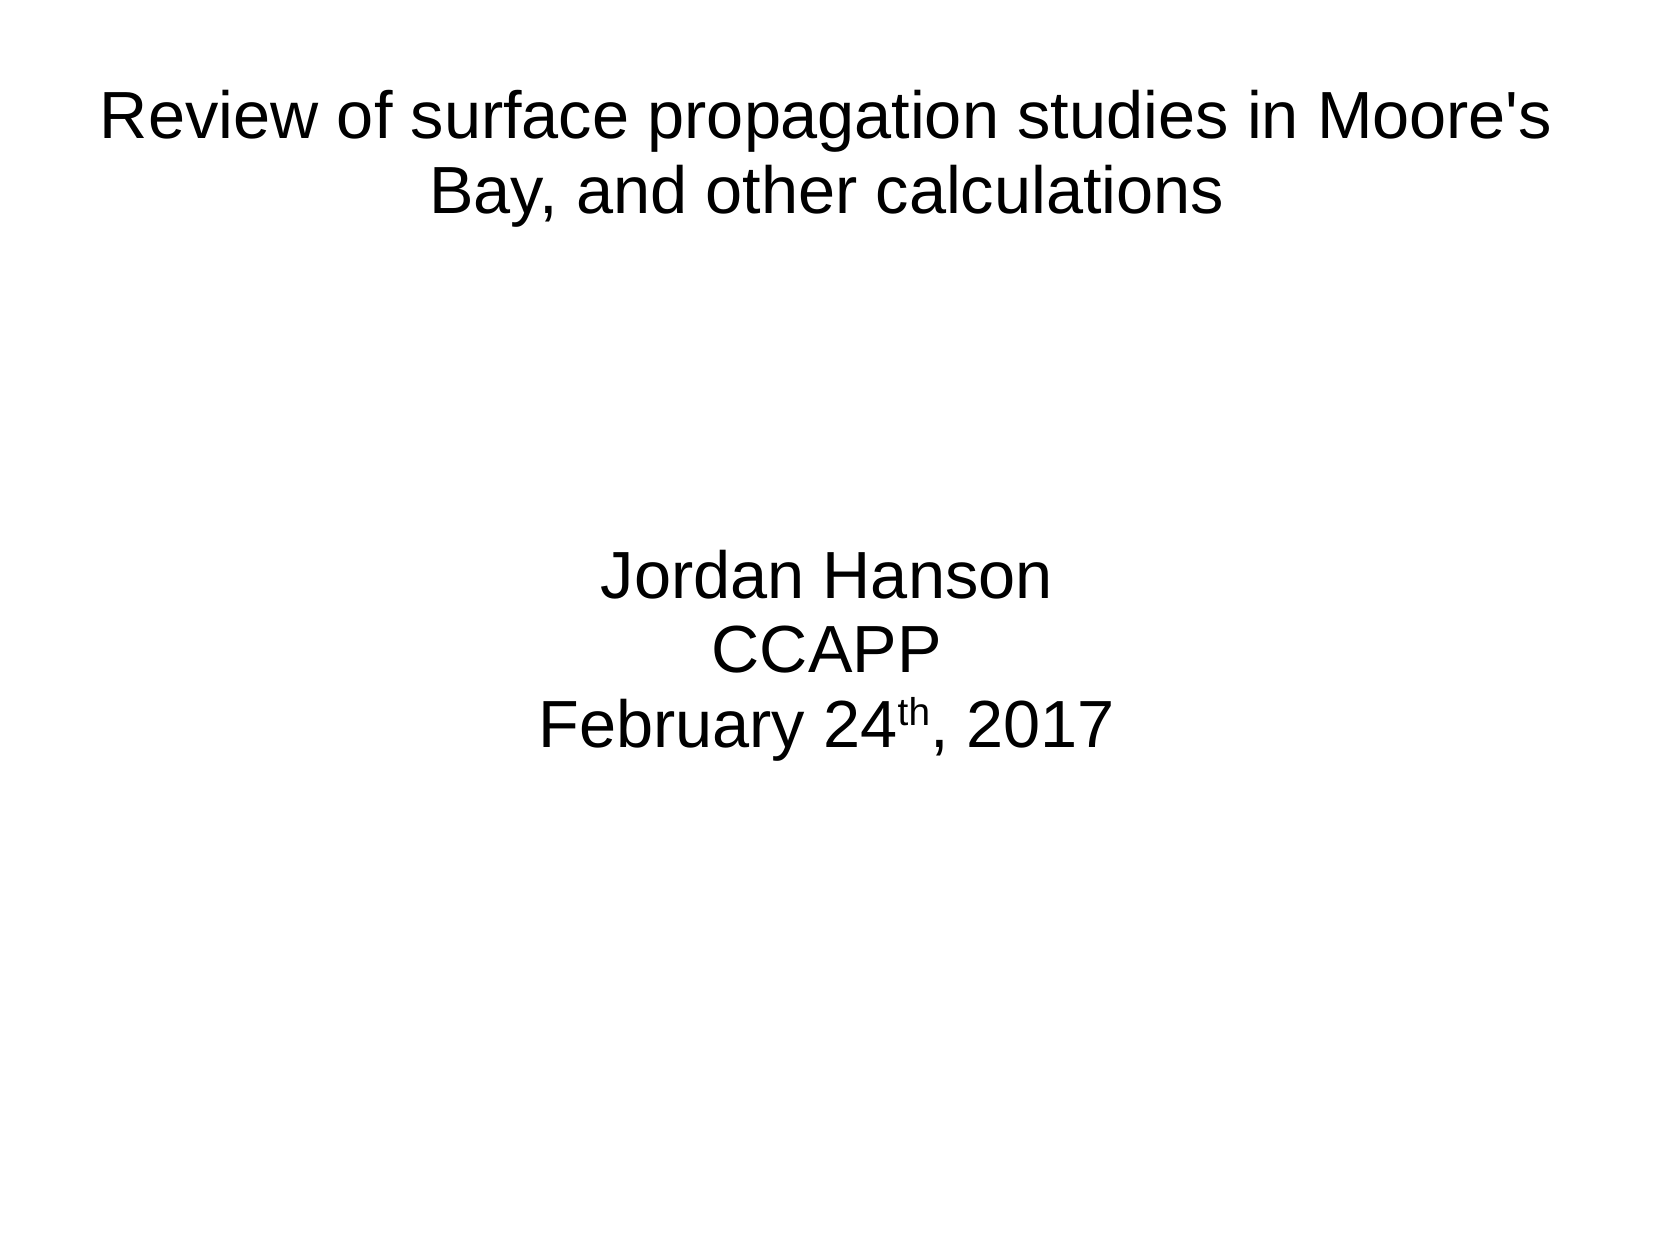

# Review of surface propagation studies in Moore's Bay, and other calculations
Jordan Hanson
CCAPP
February 24th, 2017